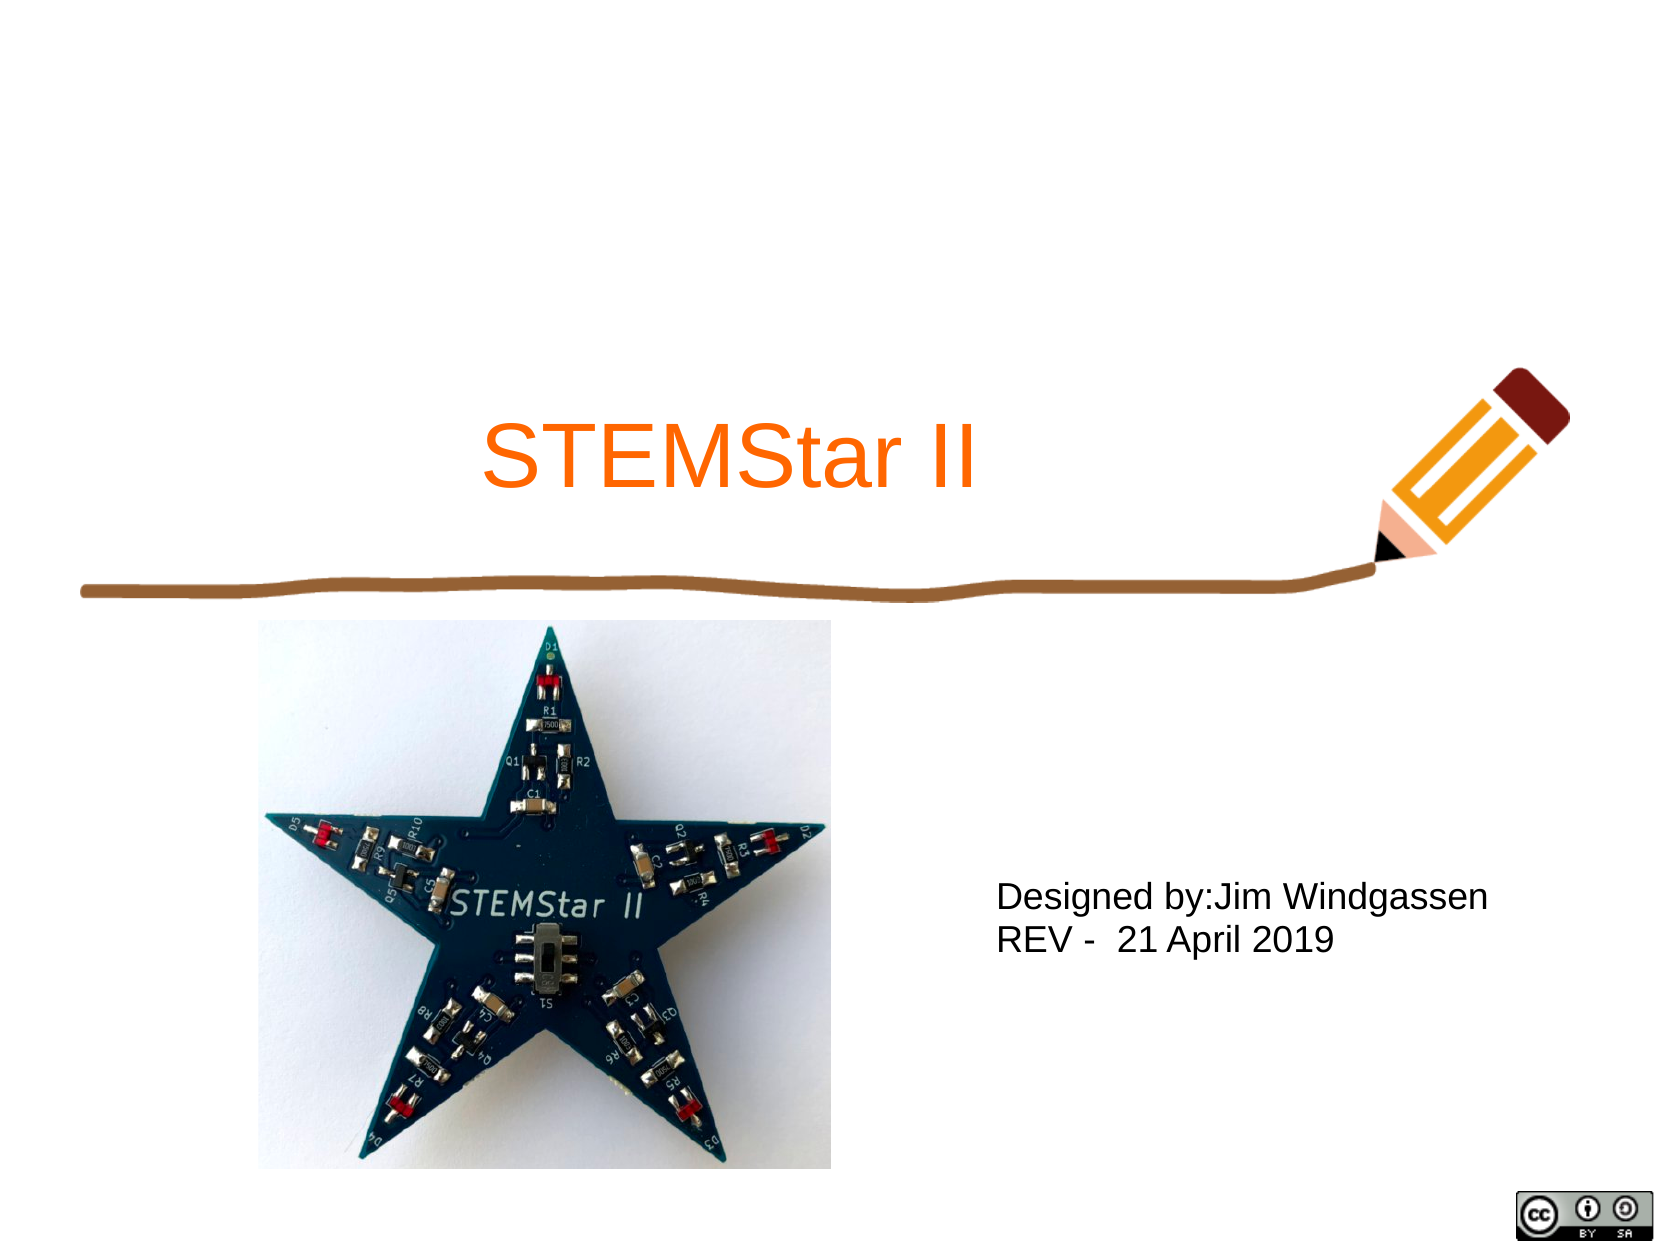

# STEMStar II
Designed by:Jim Windgassen
REV - 21 April 2019